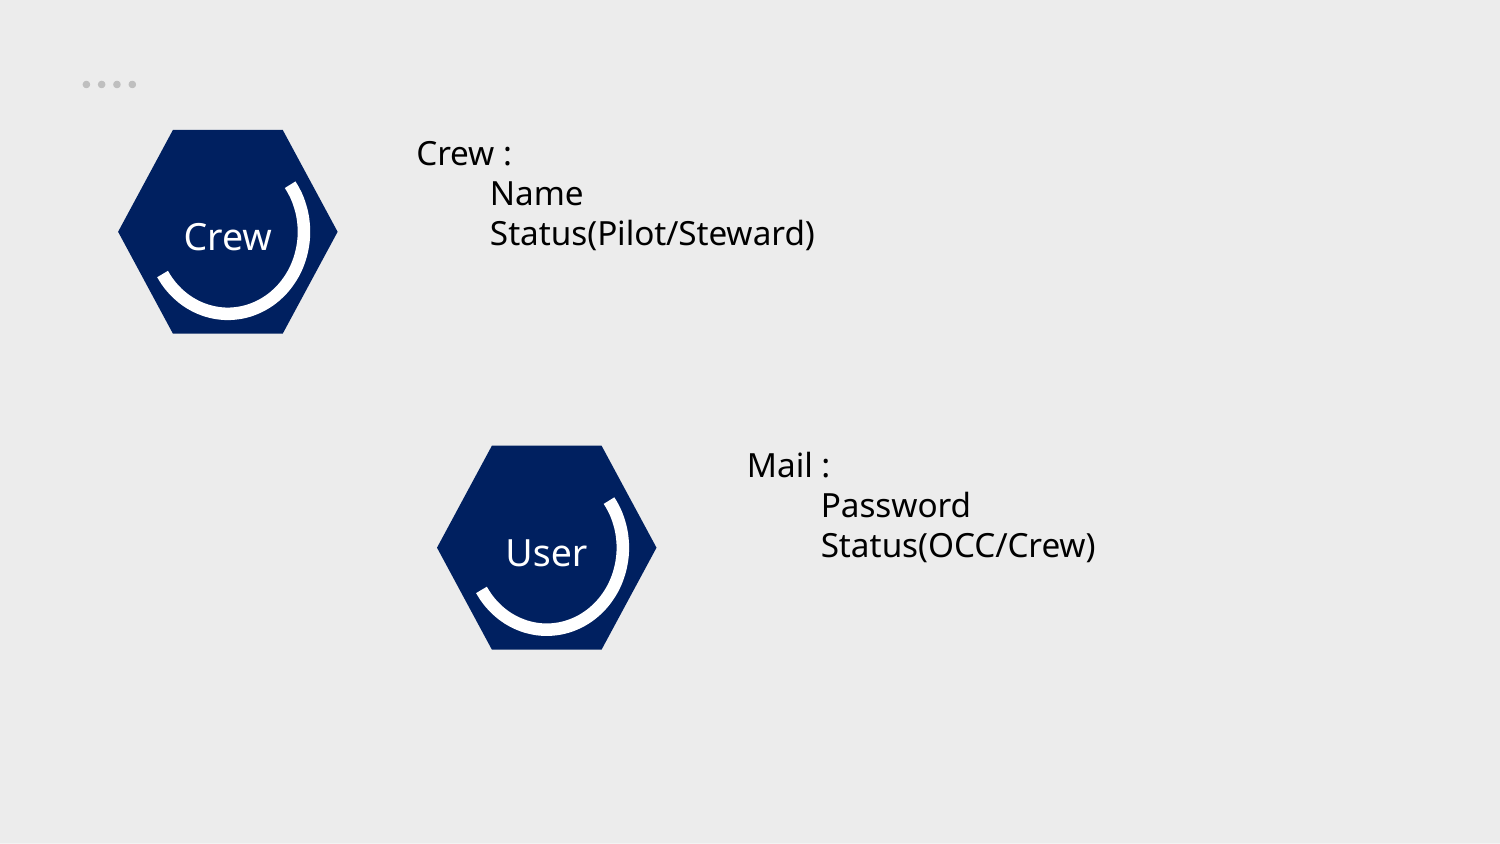

Crew :
	Name
	Status(Pilot/Steward)
Crew
Mail :
	Password
	Status(OCC/Crew)
User